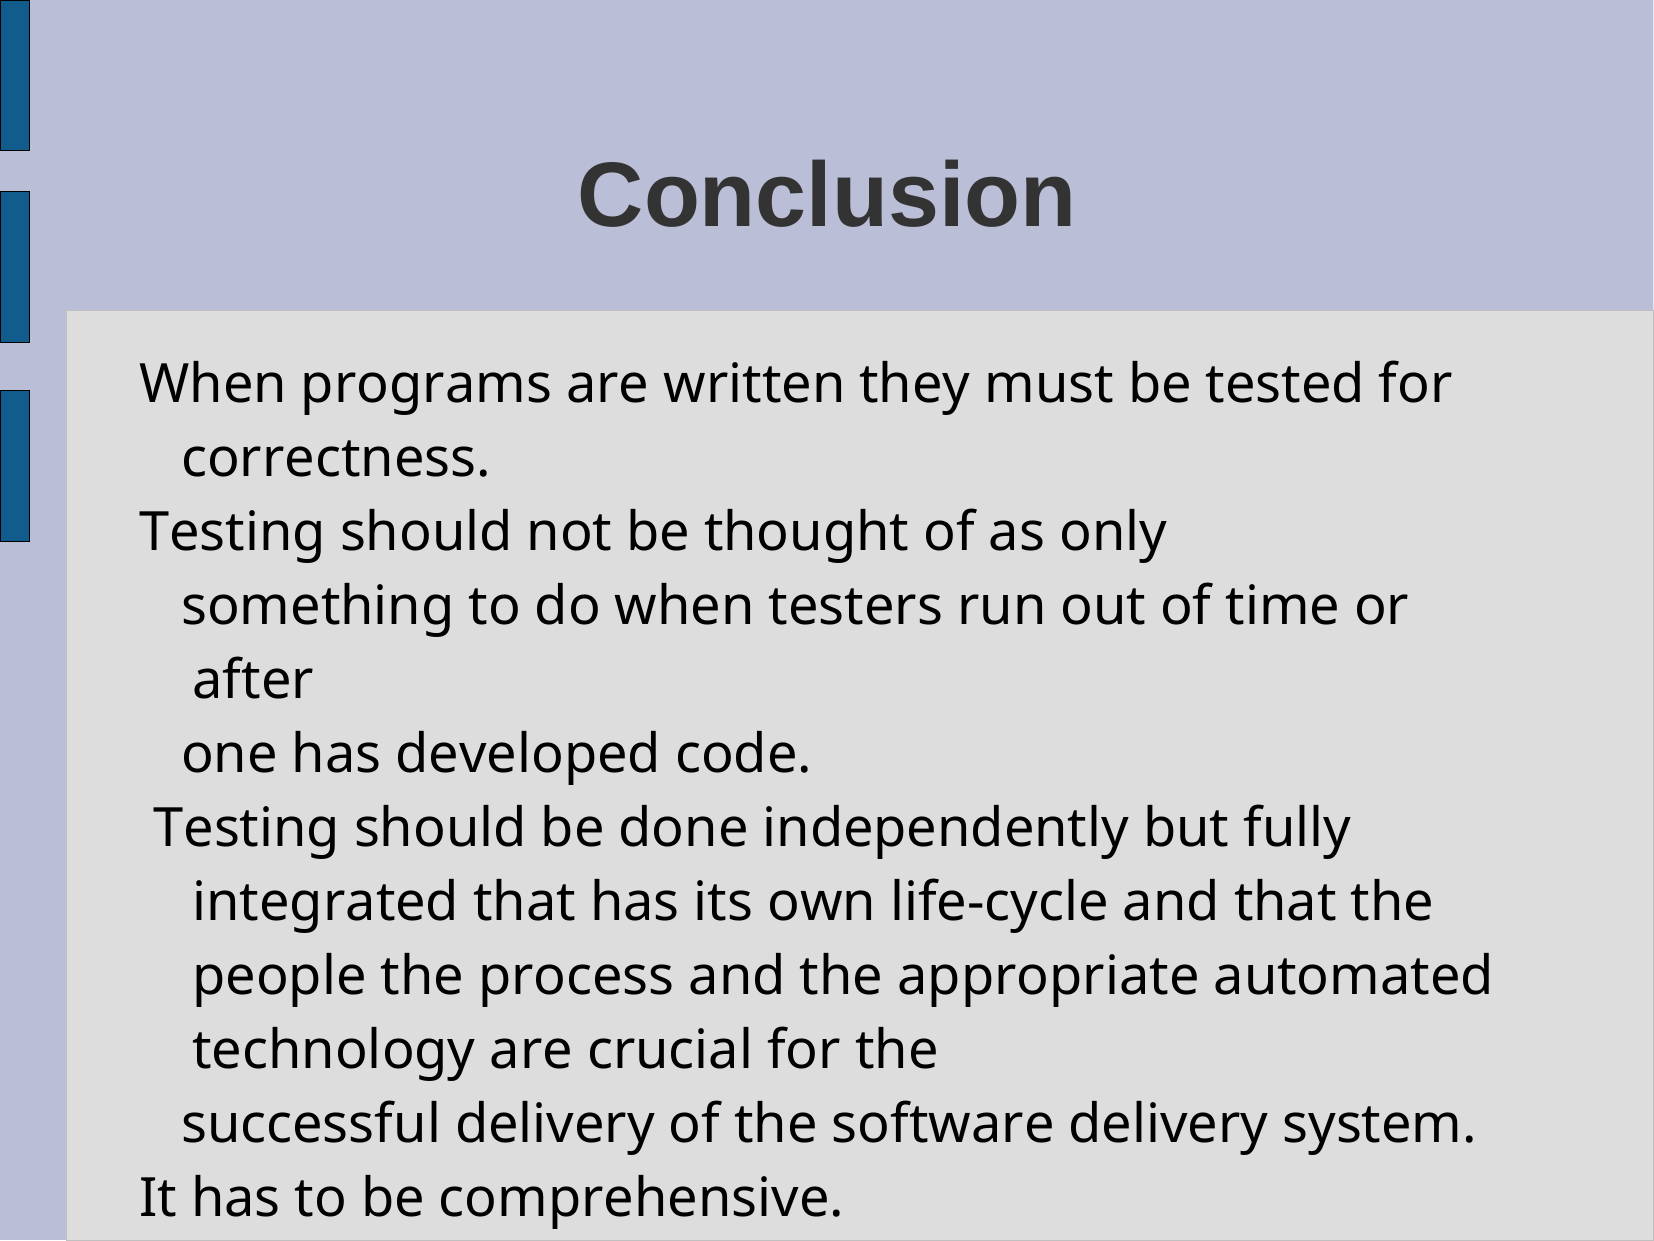

# Conclusion
When programs are written they must be tested for
 correctness.
Testing should not be thought of as only
 something to do when testers run out of time or after
 one has developed code.
 Testing should be done independently but fully integrated that has its own life-cycle and that the people the process and the appropriate automated technology are crucial for the
 successful delivery of the software delivery system.
It has to be comprehensive.
Also who does the testing and the requisite commitment to testing is perhaps as important as the actual testing itself.
There are many ways to test programs.